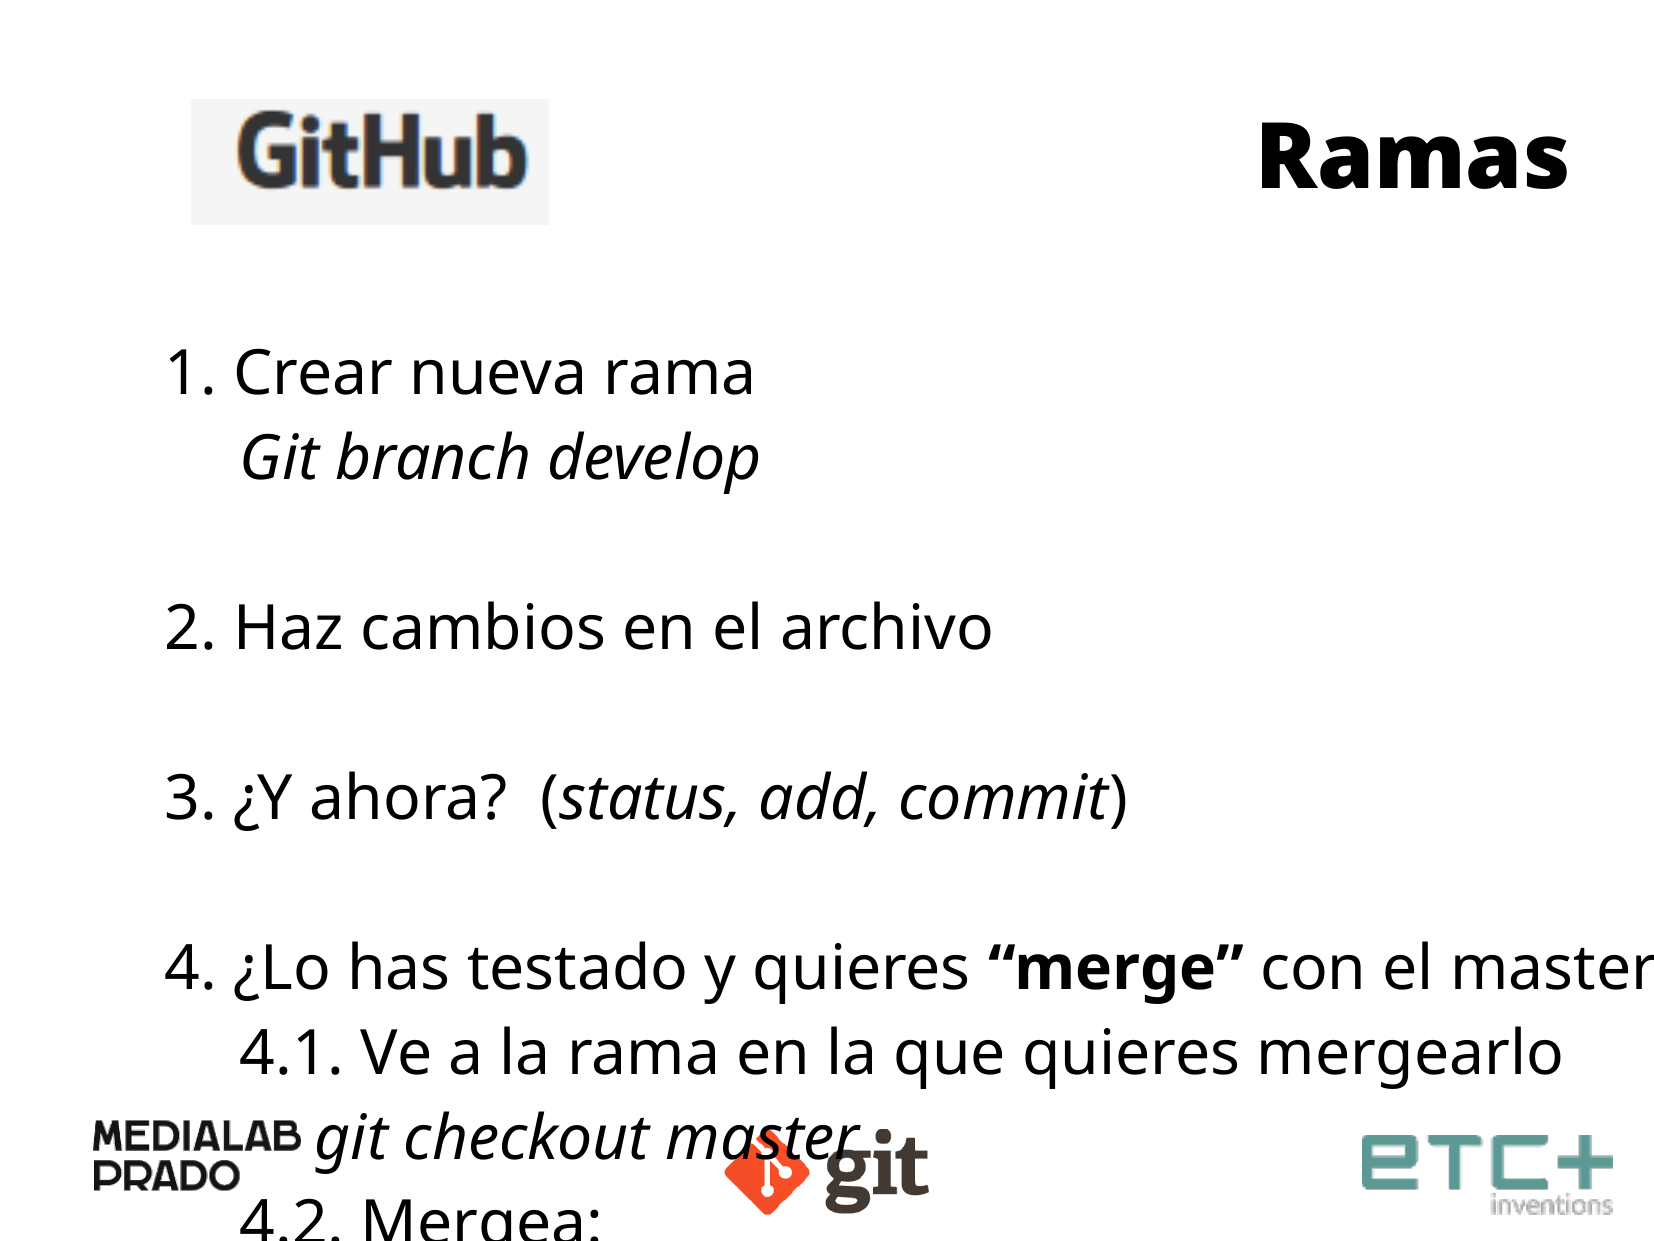

# Ramas
1. Crear nueva rama
	Git branch develop
2. Haz cambios en el archivo
3. ¿Y ahora? (status, add, commit)
4. ¿Lo has testado y quieres “merge” con el master?
	4.1. Ve a la rama en la que quieres mergearlo
		git checkout master
	4.2. Mergea:
		git merge development